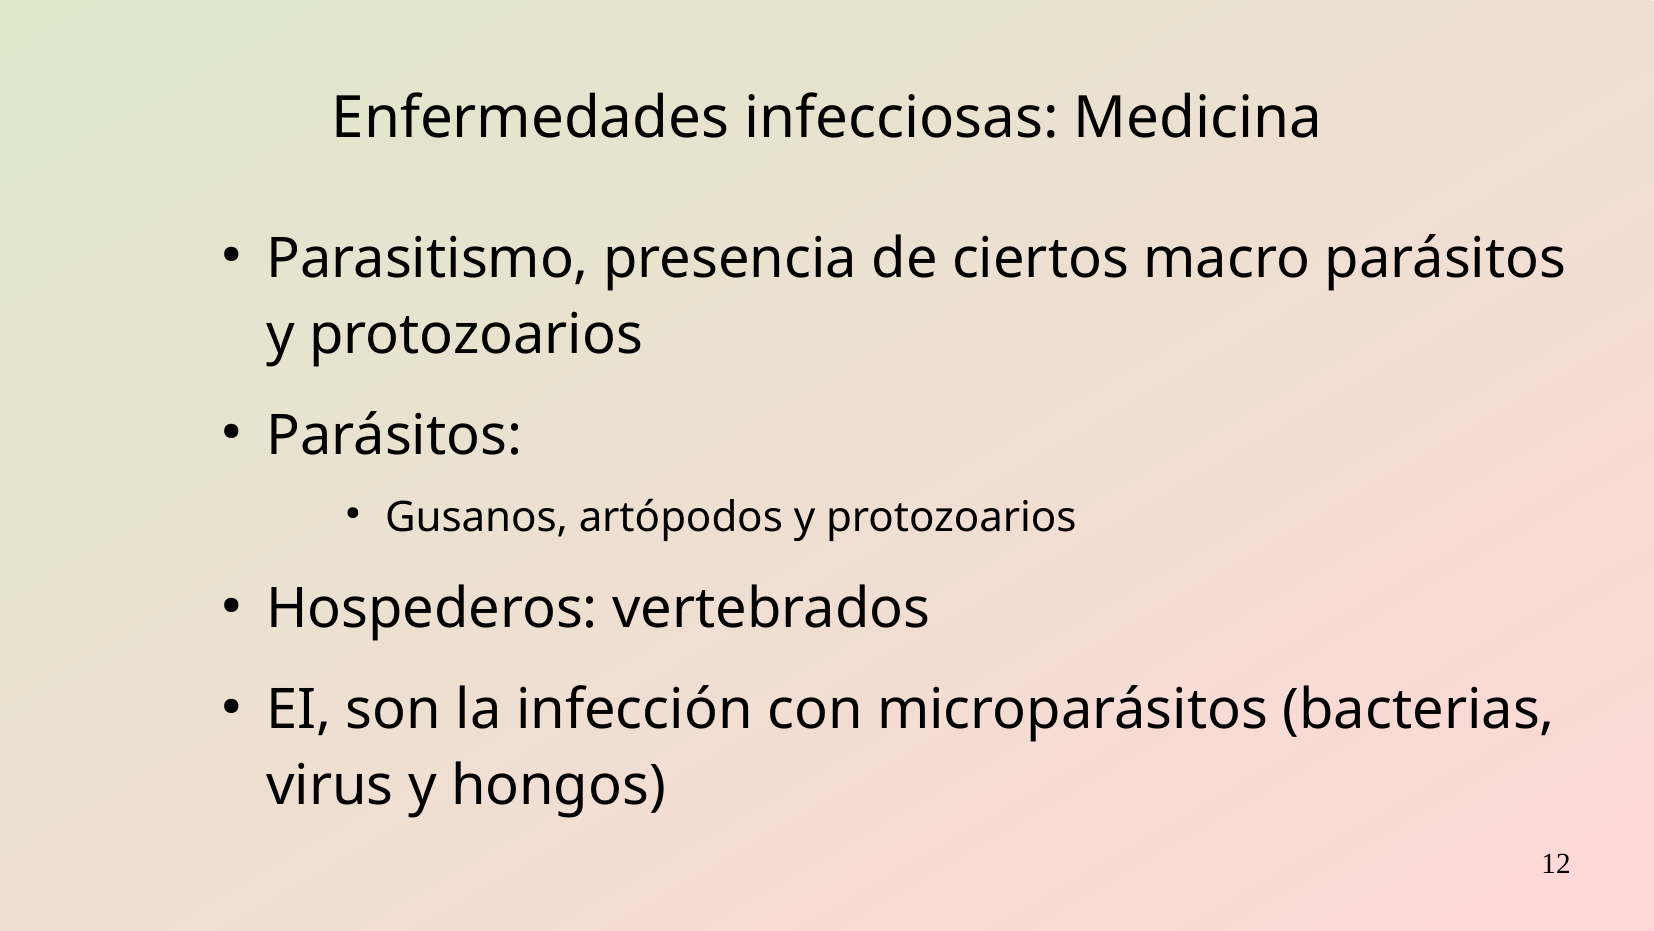

# Enfermedades infecciosas: Medicina
Parasitismo, presencia de ciertos macro parásitos y protozoarios
Parásitos:
Gusanos, artópodos y protozoarios
Hospederos: vertebrados
EI, son la infección con microparásitos (bacterias, virus y hongos)
12